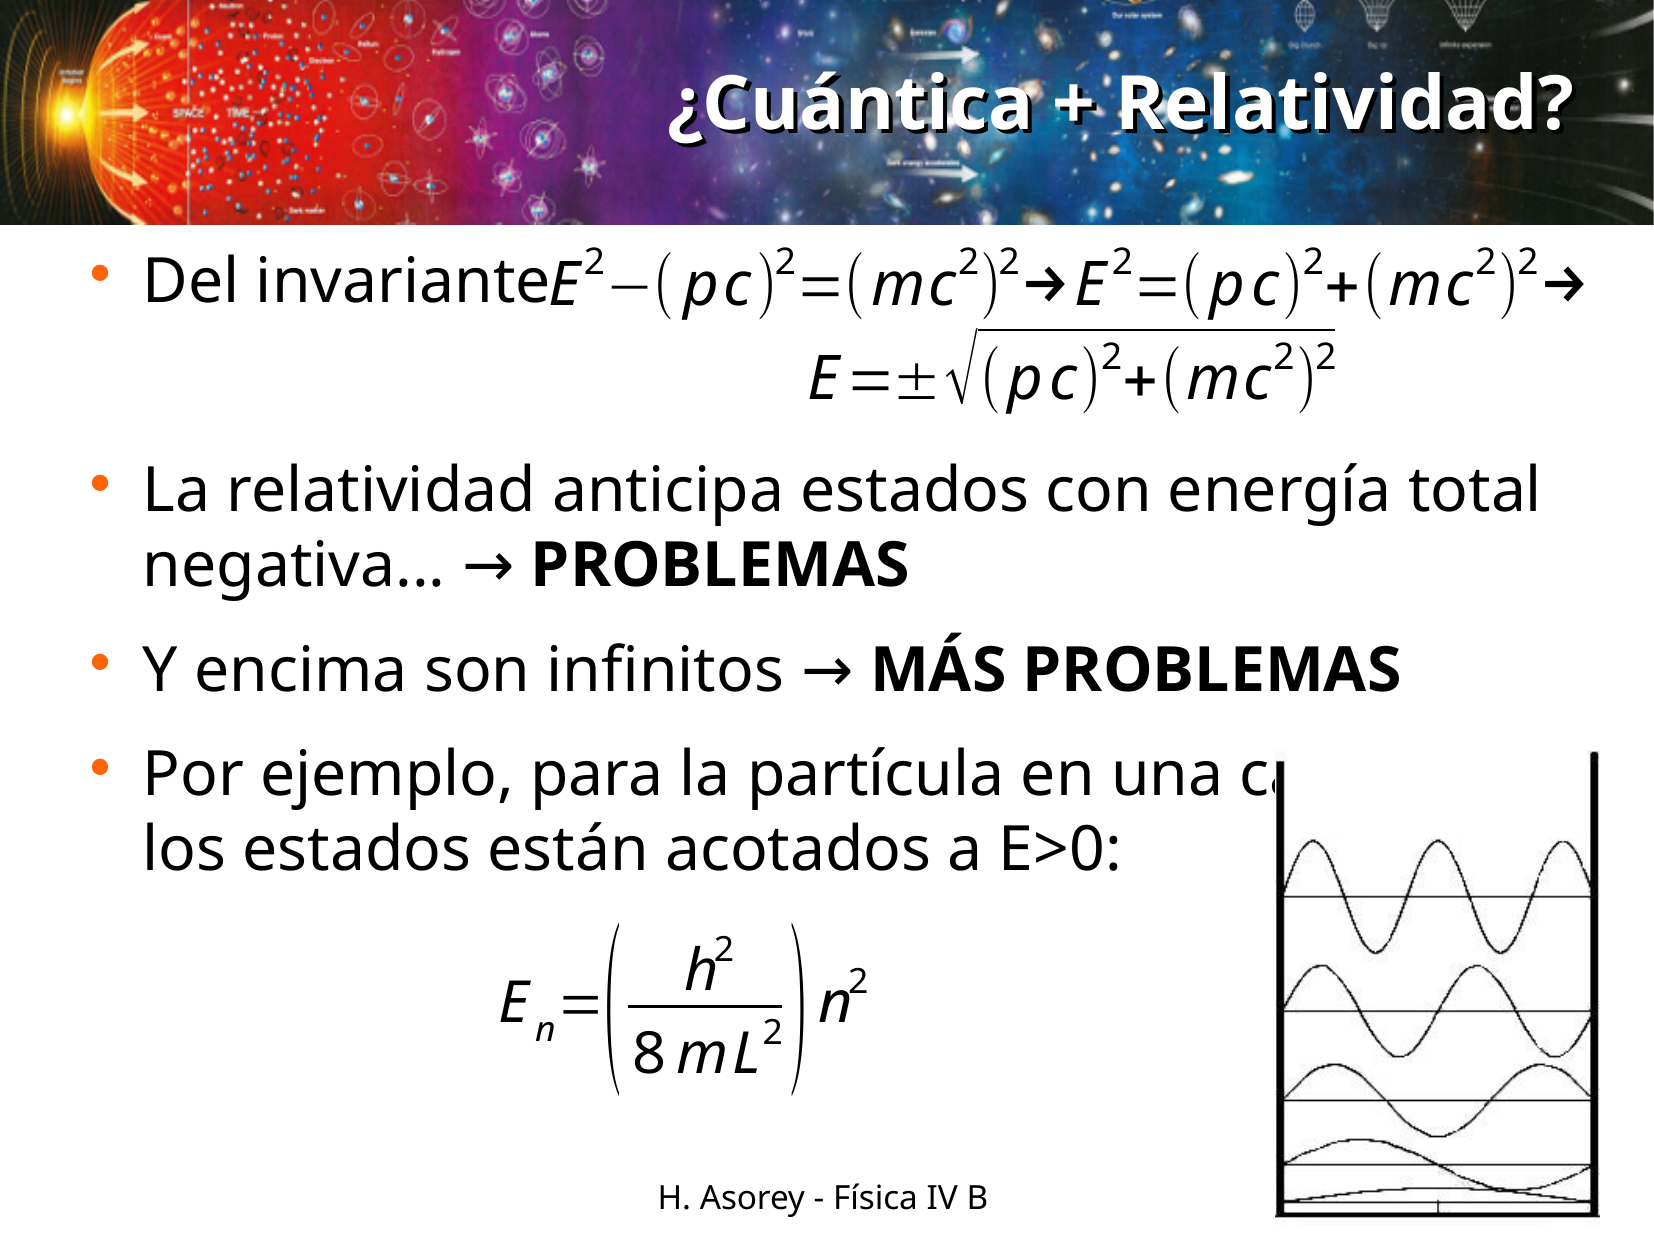

# ¿Cuántica + Relatividad?
Del invariante
La relatividad anticipa estados con energía total negativa... → PROBLEMAS
Y encima son infinitos → MÁS PROBLEMAS
Por ejemplo, para la partícula en una caja
los estados están acotados a E>0:
H. Asorey - Física IV B
24